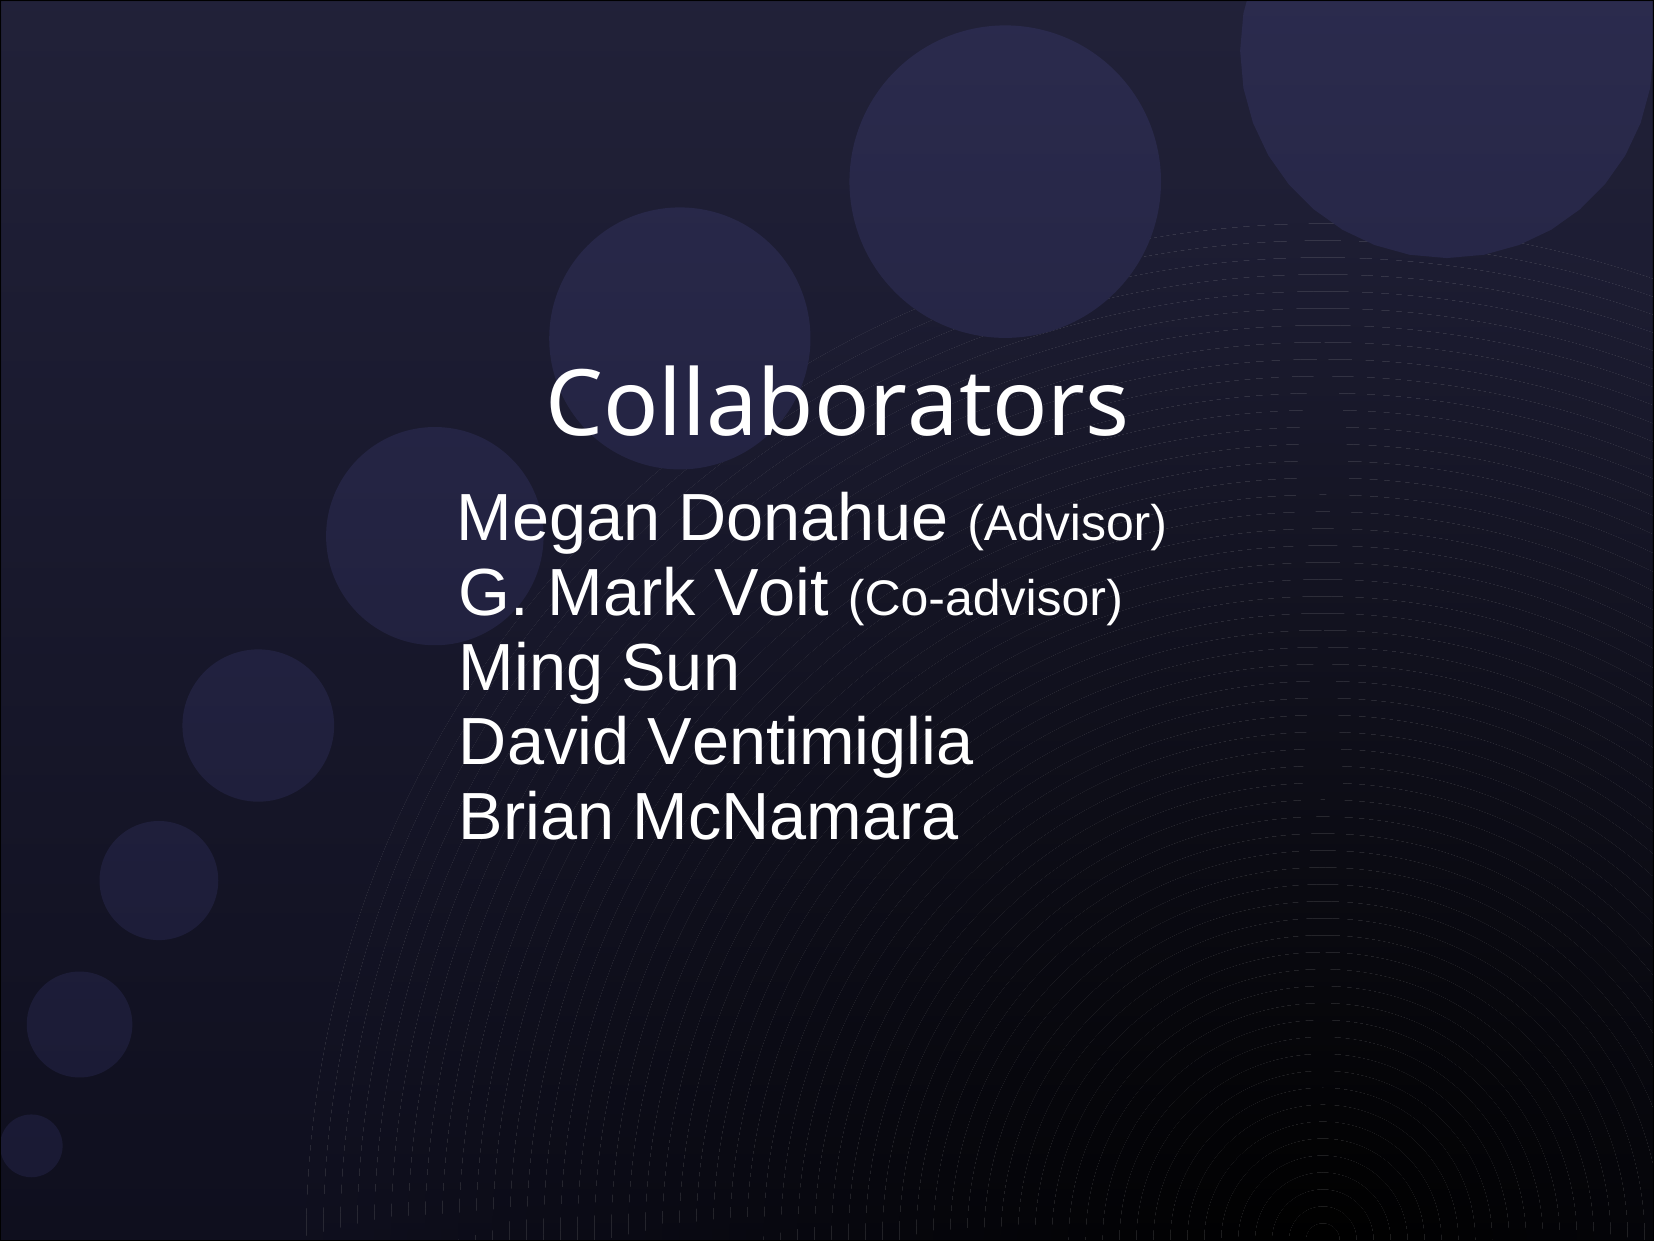

# Collaborators
 Megan Donahue (Advisor)
 G. Mark Voit (Co-advisor)
 Ming Sun
 David Ventimiglia
 Brian McNamara